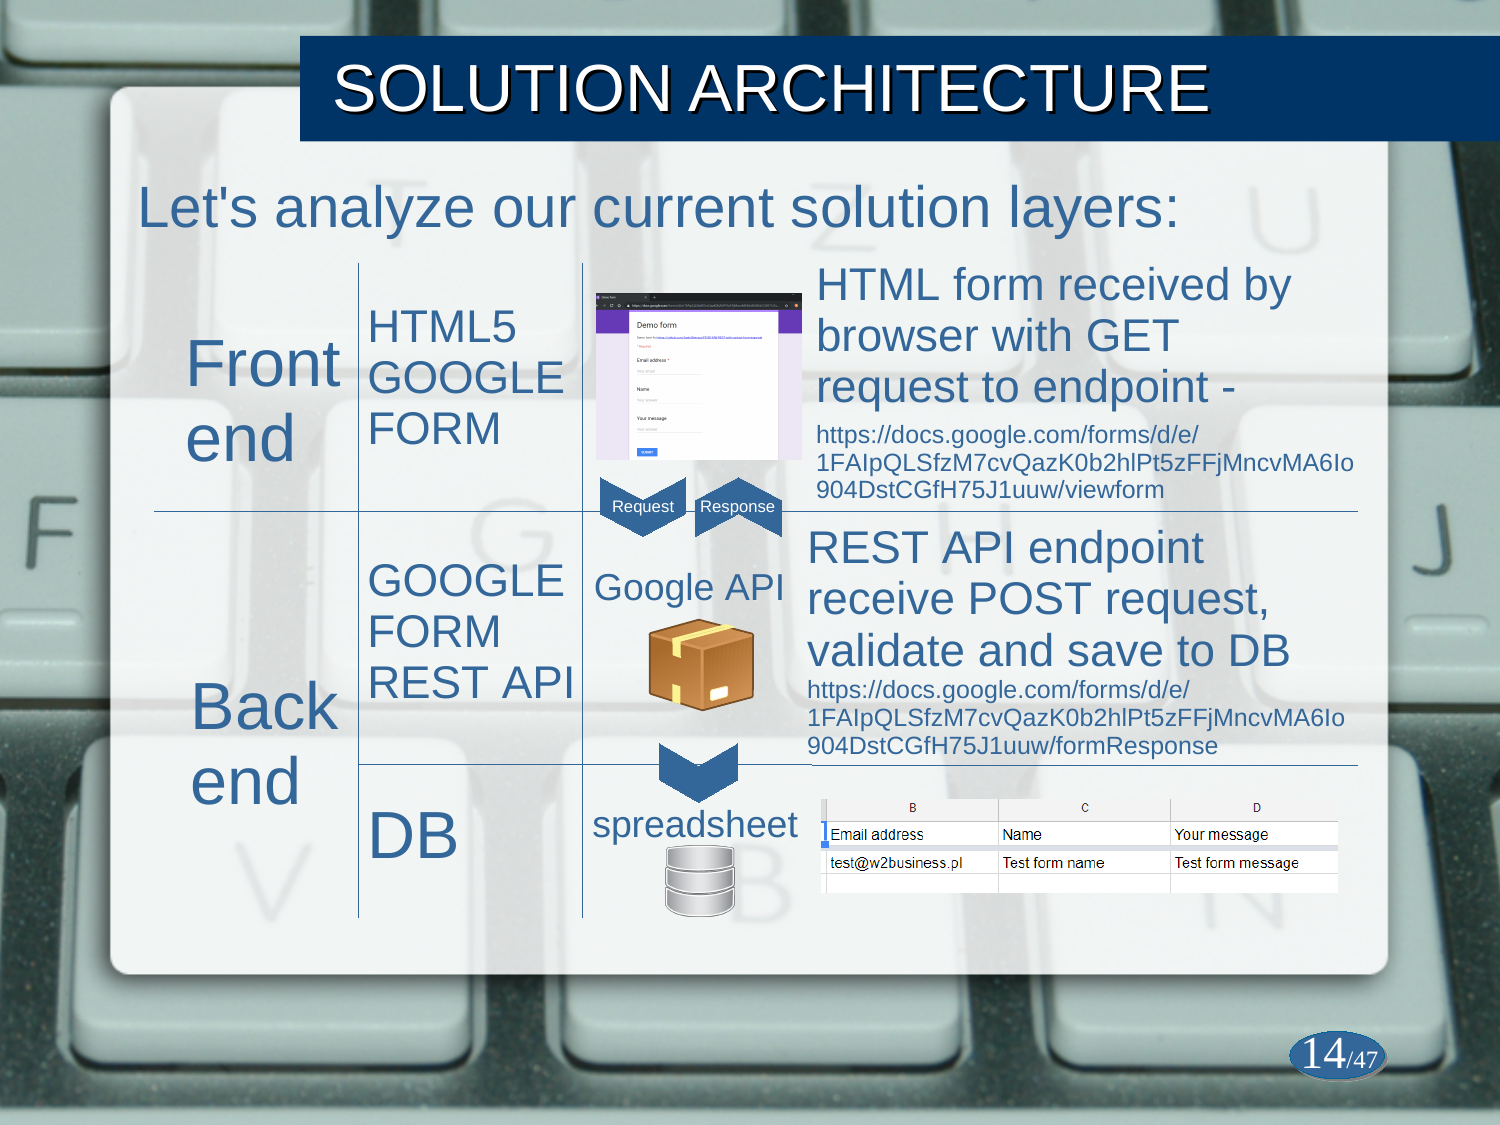

# SOLUTION ARCHITECTURE
Let's analyze our current solution layers:
HTML form received by browser with GET request to endpoint -
HTML5 GOOGLE FORM
Front
end
https://docs.google.com/forms/d/e/1FAIpQLSfzM7cvQazK0b2hlPt5zFFjMncvMA6Io904DstCGfH75J1uuw/viewform
Request
Response
REST API endpoint receive POST request, validate and save to DB
GOOGLE FORM
REST API
Google API
Back
end
https://docs.google.com/forms/d/e/1FAIpQLSfzM7cvQazK0b2hlPt5zFFjMncvMA6Io904DstCGfH75J1uuw/formResponse
DB
spreadsheet
14